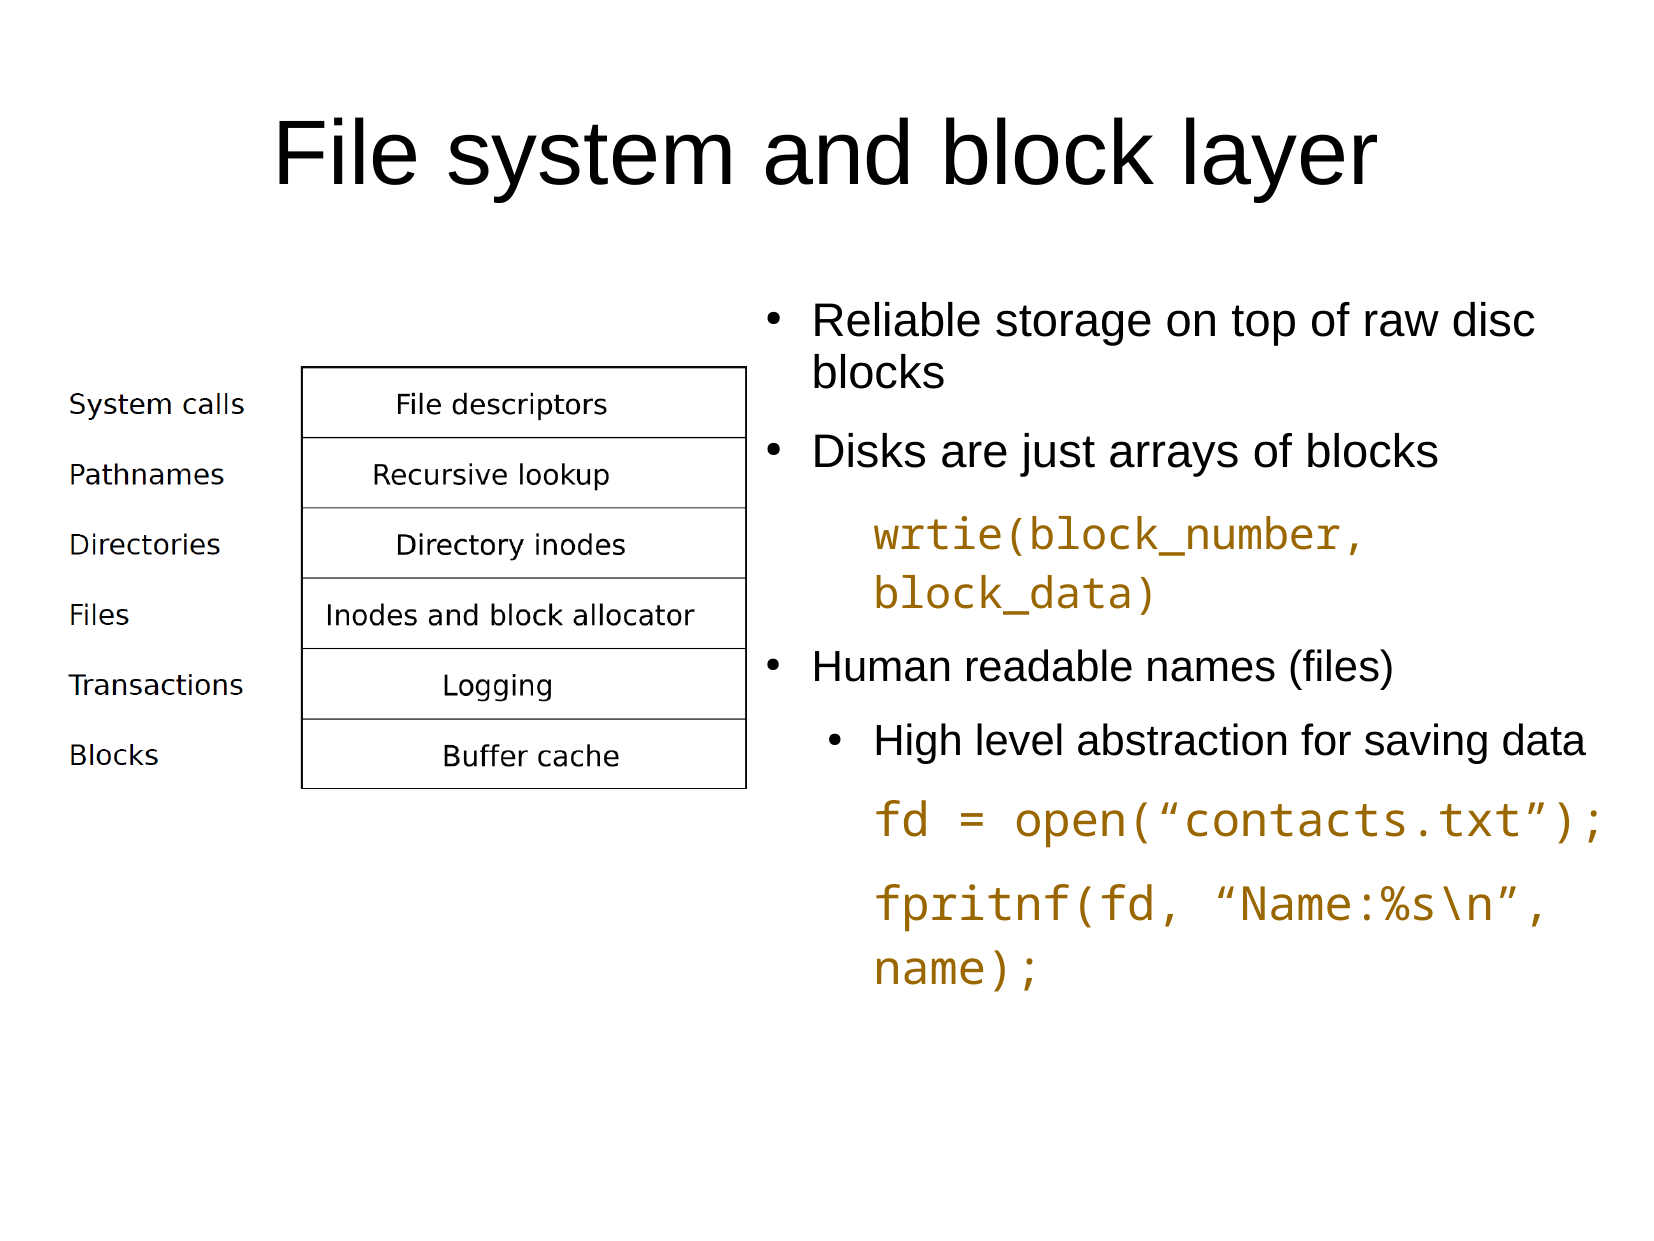

# File system and block layer
Reliable storage on top of raw disc blocks
Disks are just arrays of blocks
wrtie(block_number, block_data)
Human readable names (files)
High level abstraction for saving data
fd = open(“contacts.txt”);
fpritnf(fd, “Name:%s\n”, name);